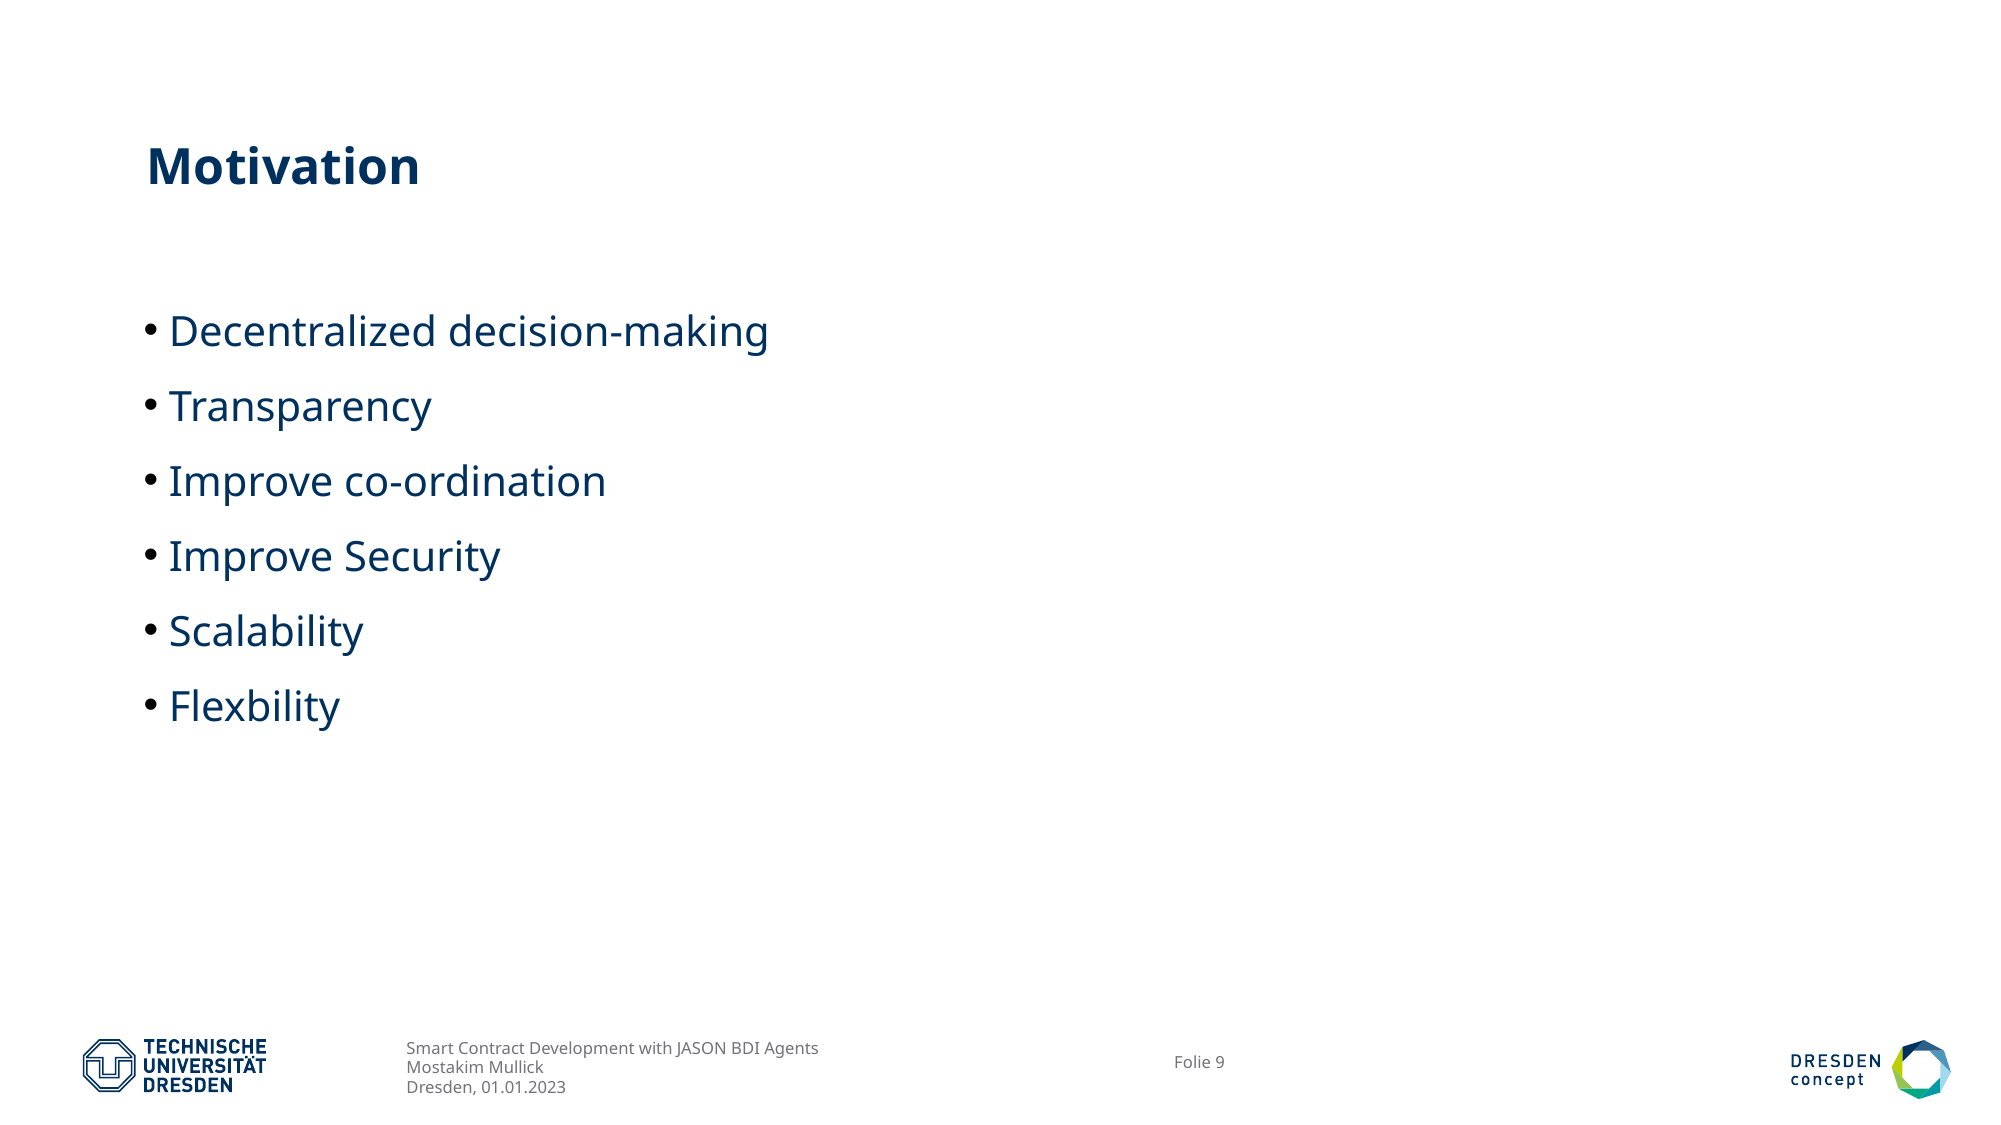

# Motivation
 Decentralized decision-making
 Transparency
 Improve co-ordination
 Improve Security​
 Scalability
 Flexbility